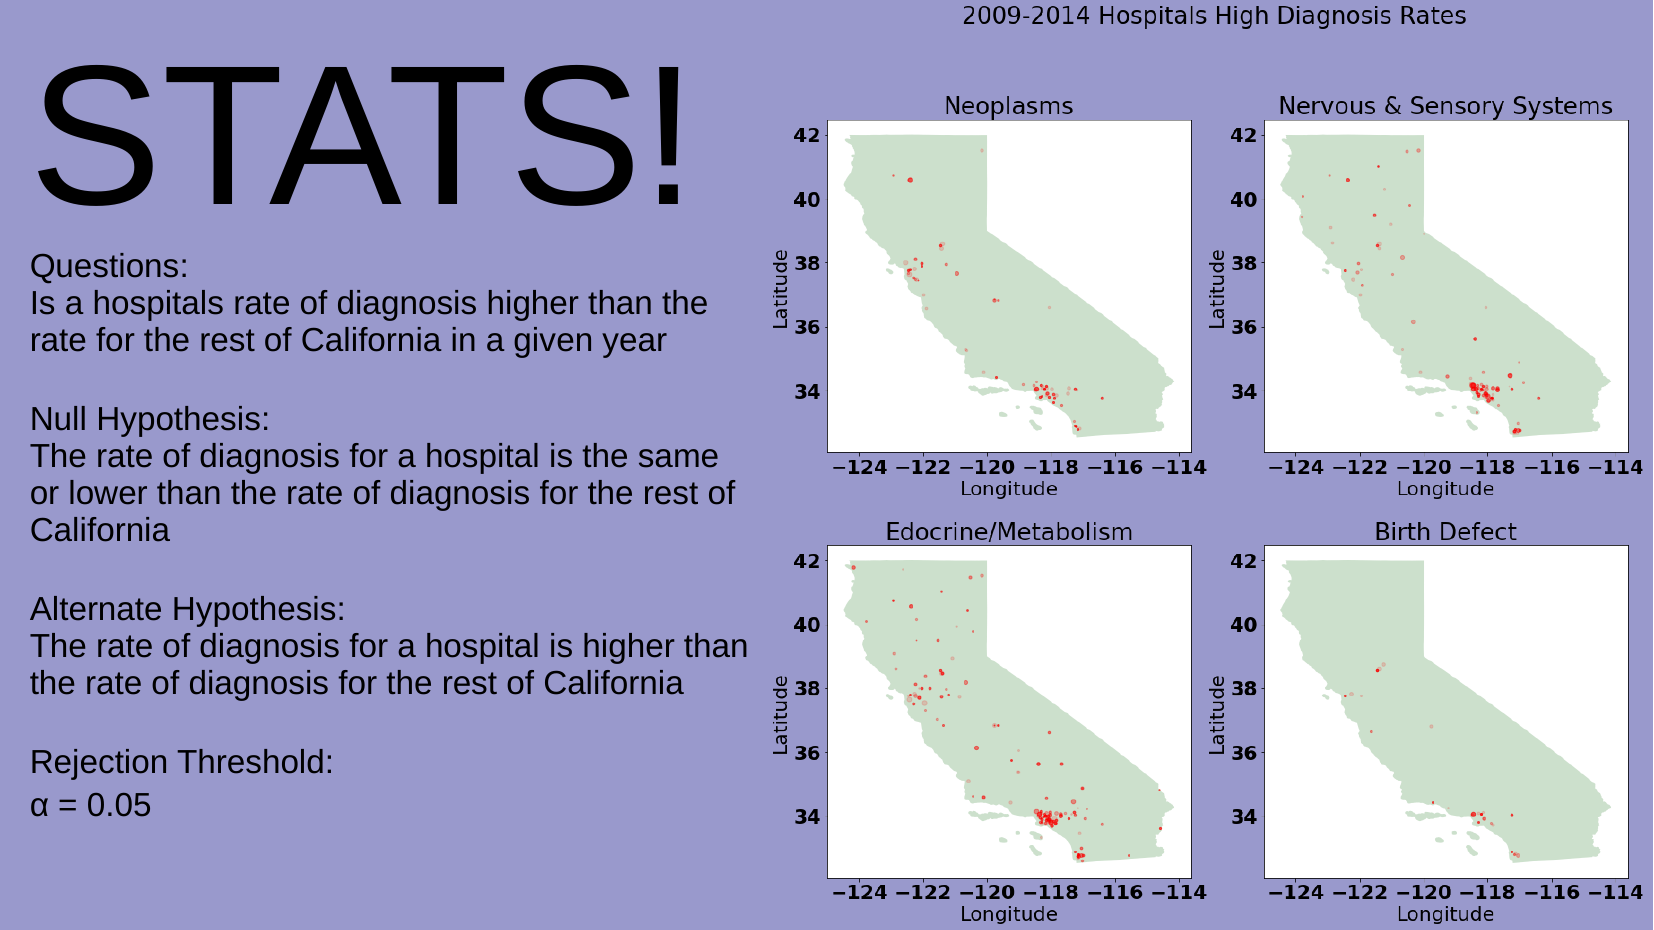

STATS!
Questions:
Is a hospitals rate of diagnosis higher than the rate for the rest of California in a given year
Null Hypothesis:
The rate of diagnosis for a hospital is the same or lower than the rate of diagnosis for the rest of California
Alternate Hypothesis:
The rate of diagnosis for a hospital is higher than the rate of diagnosis for the rest of California
Rejection Threshold:
α = 0.05